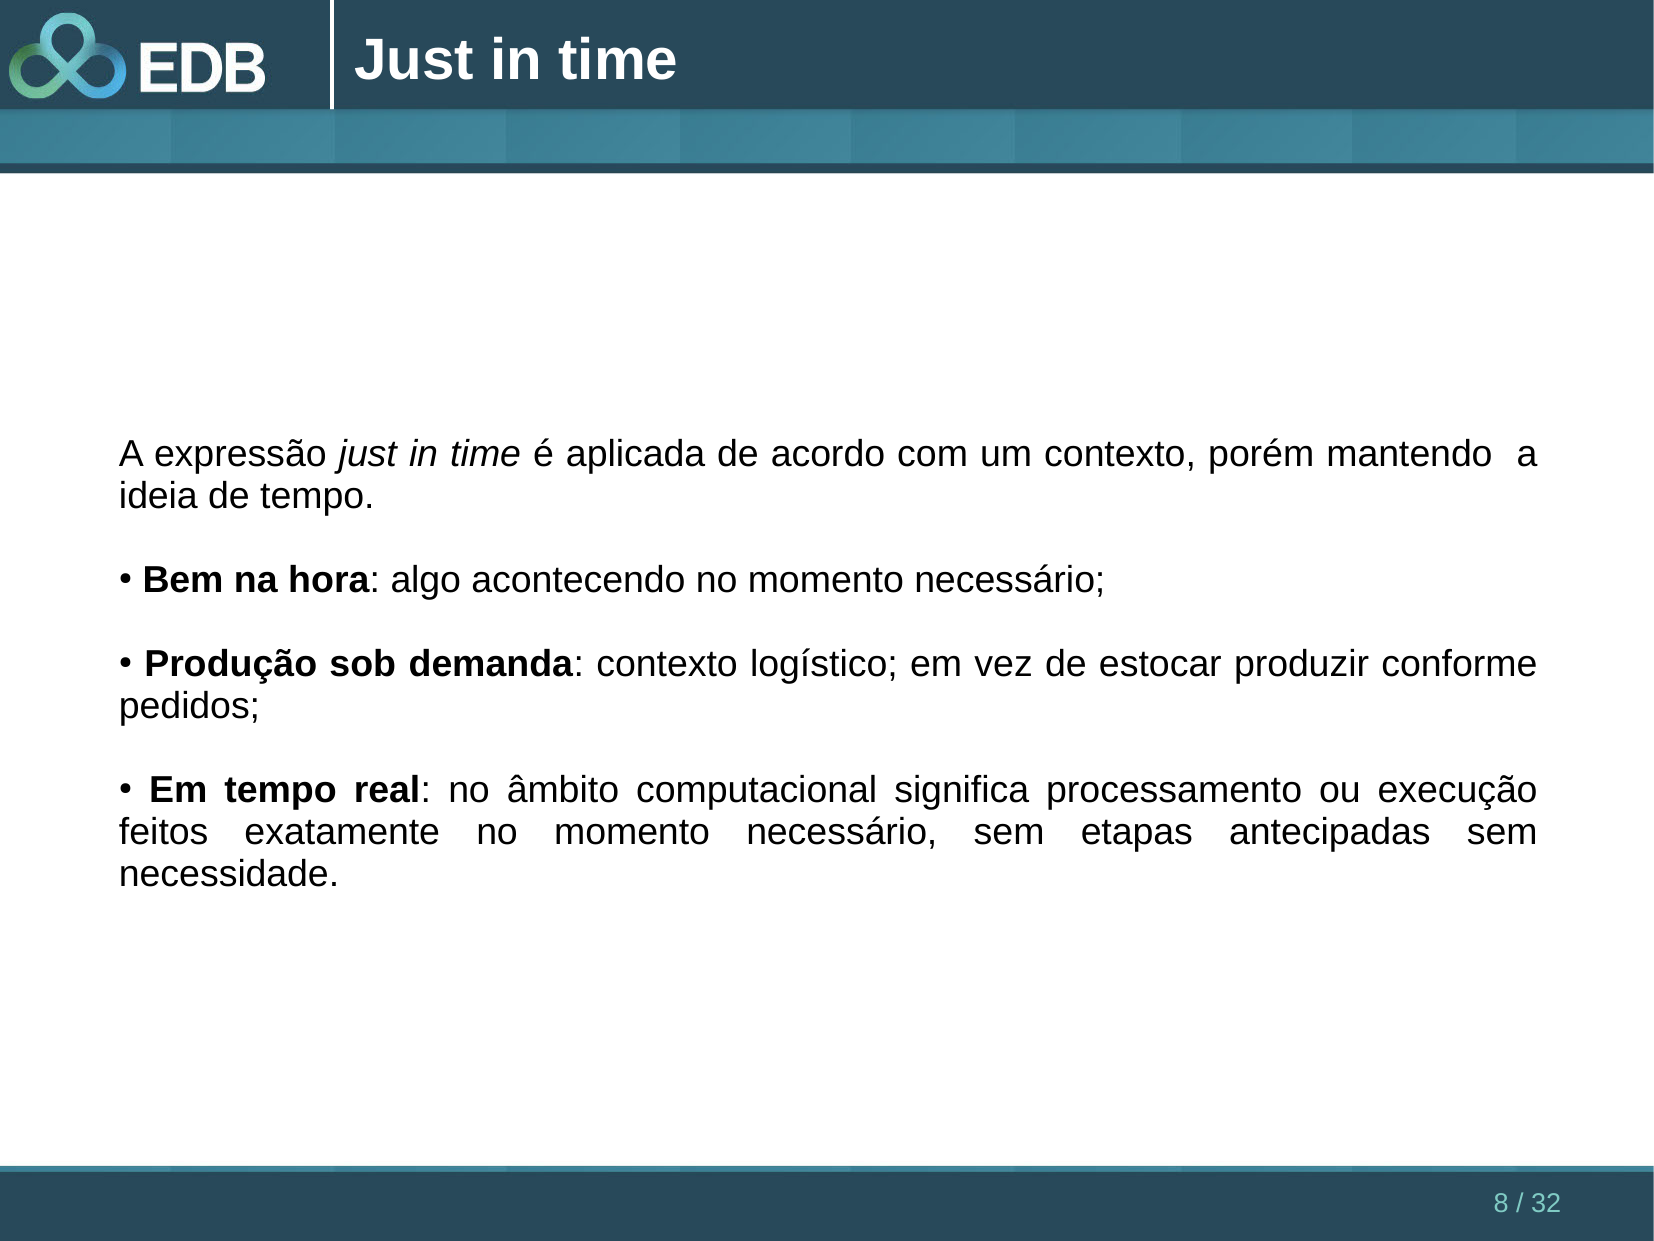

# Just in time
A expressão just in time é aplicada de acordo com um contexto, porém mantendo a ideia de tempo.
 Bem na hora: algo acontecendo no momento necessário;
 Produção sob demanda: contexto logístico; em vez de estocar produzir conforme pedidos;
 Em tempo real: no âmbito computacional significa processamento ou execução feitos exatamente no momento necessário, sem etapas antecipadas sem necessidade.